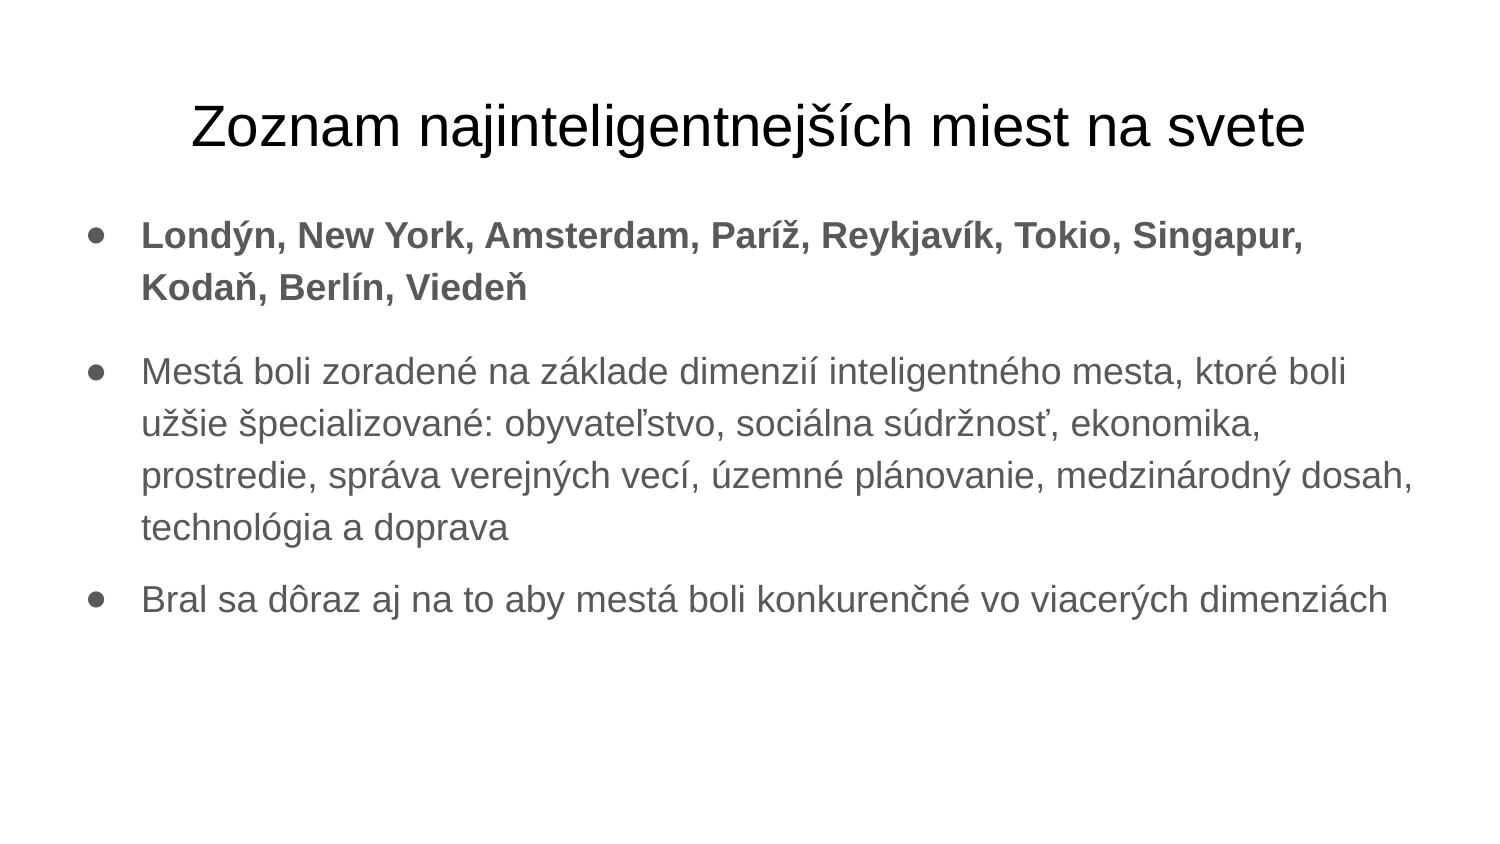

# Zoznam najinteligentnejších miest na svete
Londýn, New York, Amsterdam, Paríž, Reykjavík, Tokio, Singapur, Kodaň, Berlín, Viedeň
Mestá boli zoradené na základe dimenzií inteligentného mesta, ktoré boli užšie špecializované: obyvateľstvo, sociálna súdržnosť, ekonomika, prostredie, správa verejných vecí, územné plánovanie, medzinárodný dosah, technológia a doprava
Bral sa dôraz aj na to aby mestá boli konkurenčné vo viacerých dimenziách